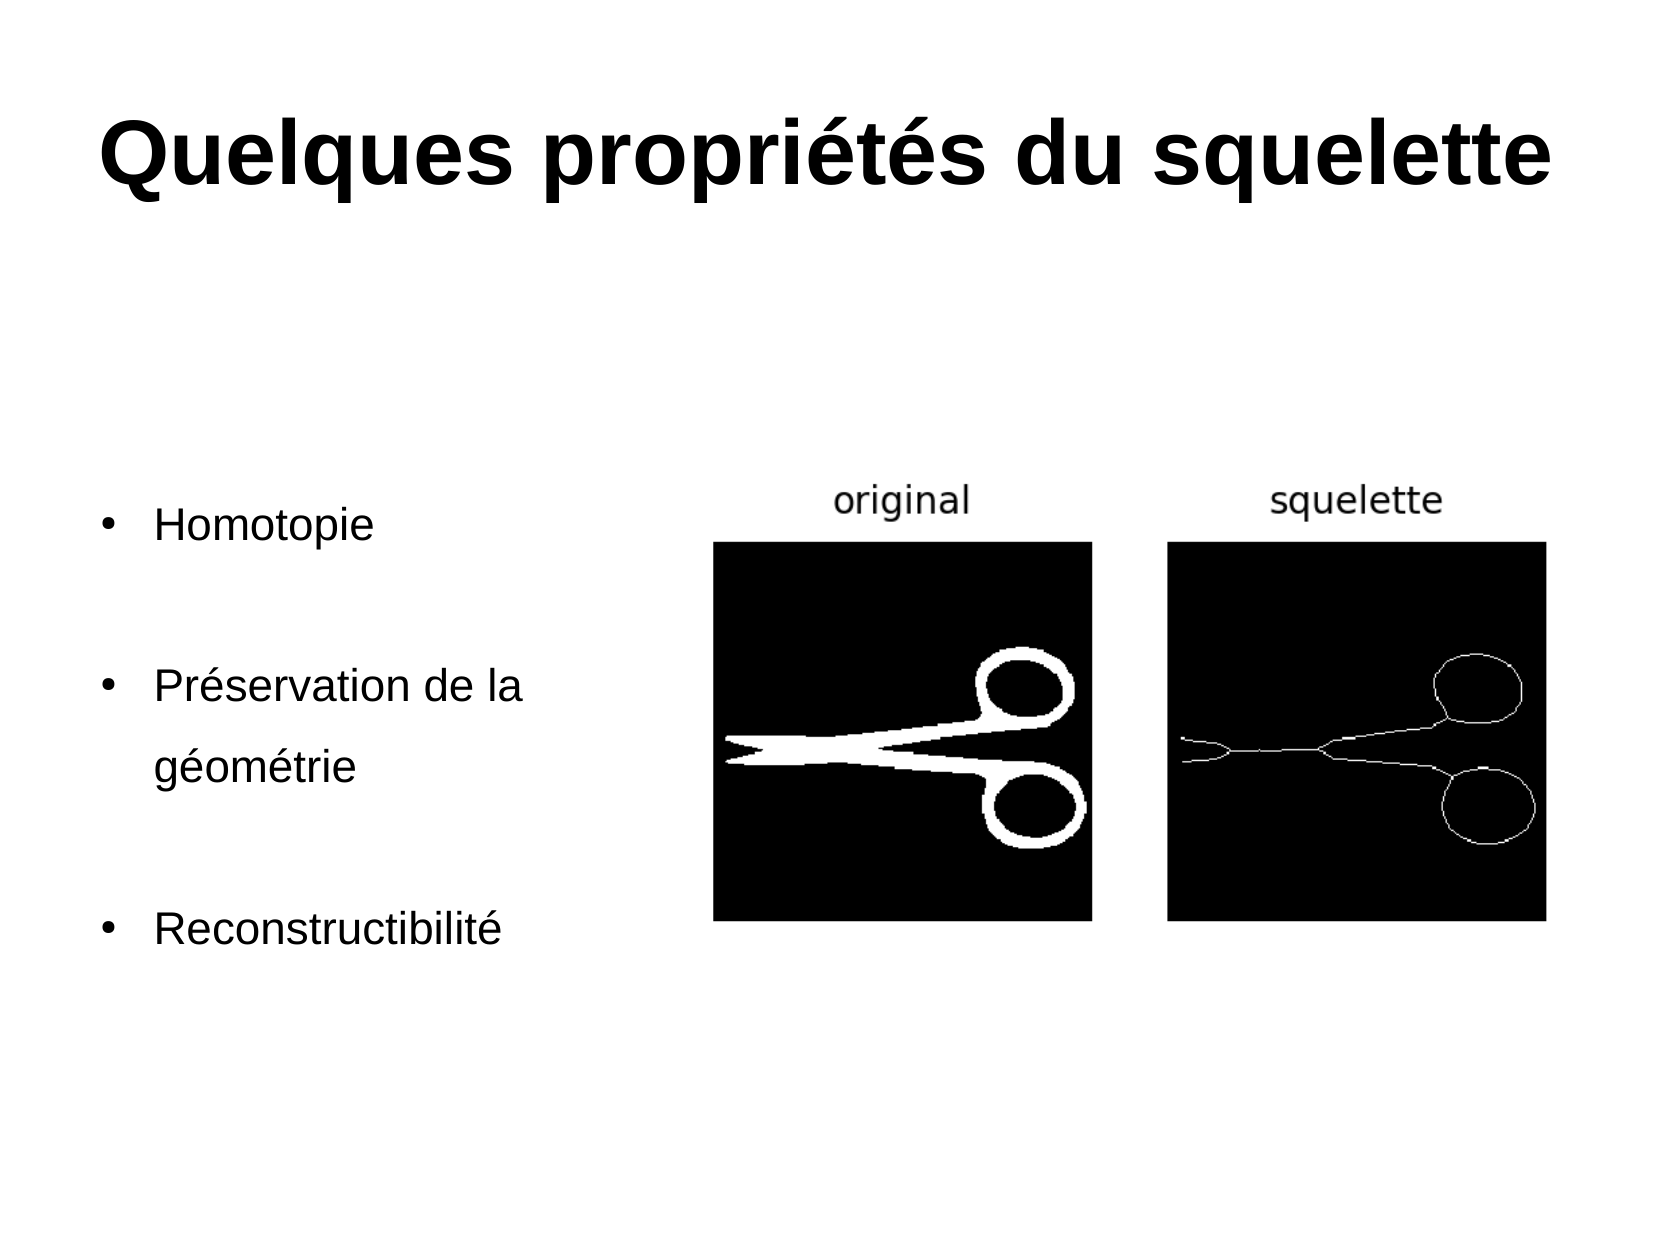

# Quelques propriétés du squelette
Homotopie
Préservation de la
géométrie
Reconstructibilité